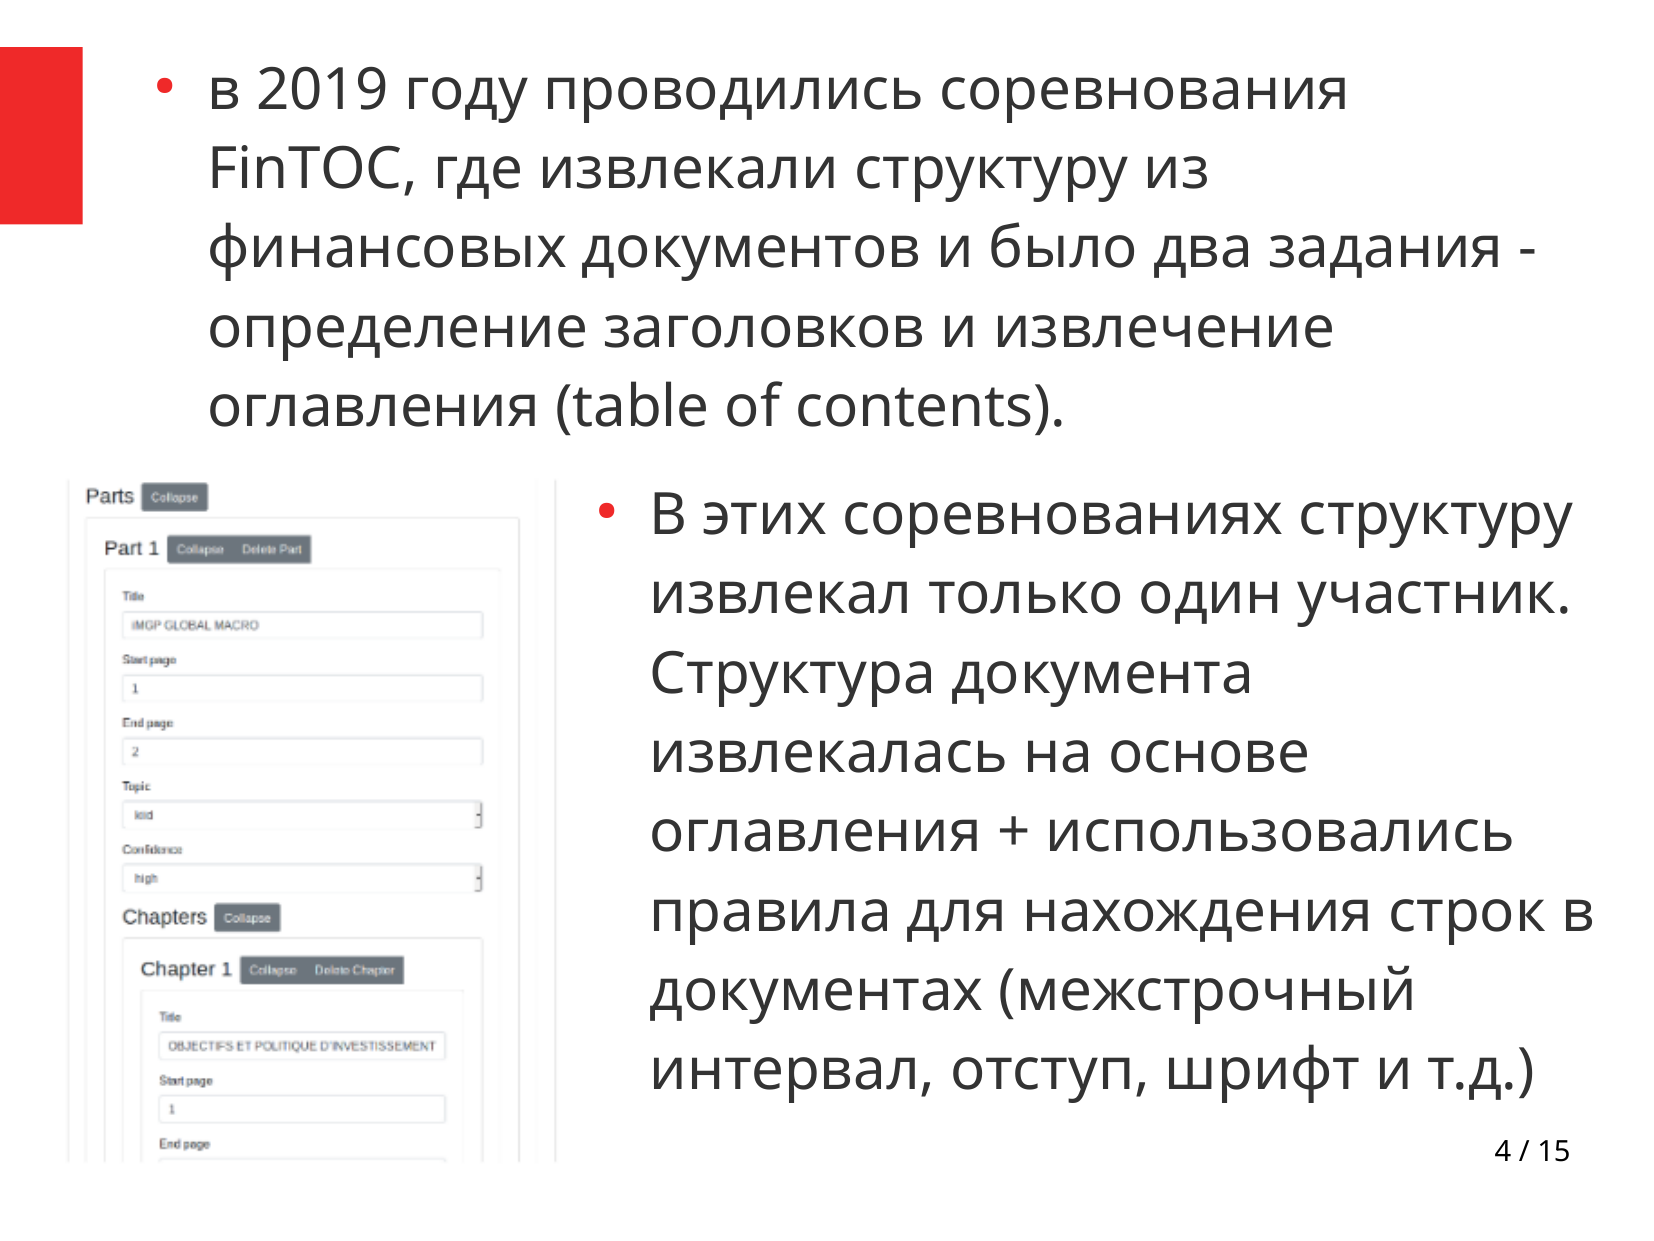

# в 2019 году проводились соревнования FinTOC, где извлекали структуру из финансовых документов и было два задания - определение заголовков и извлечение оглавления (table of contents).
В этих соревнованиях структуру извлекал только один участник. Структура документа извлекалась на основе оглавления + использовались правила для нахождения строк в документах (межстрочный интервал, отступ, шрифт и т.д.)
4